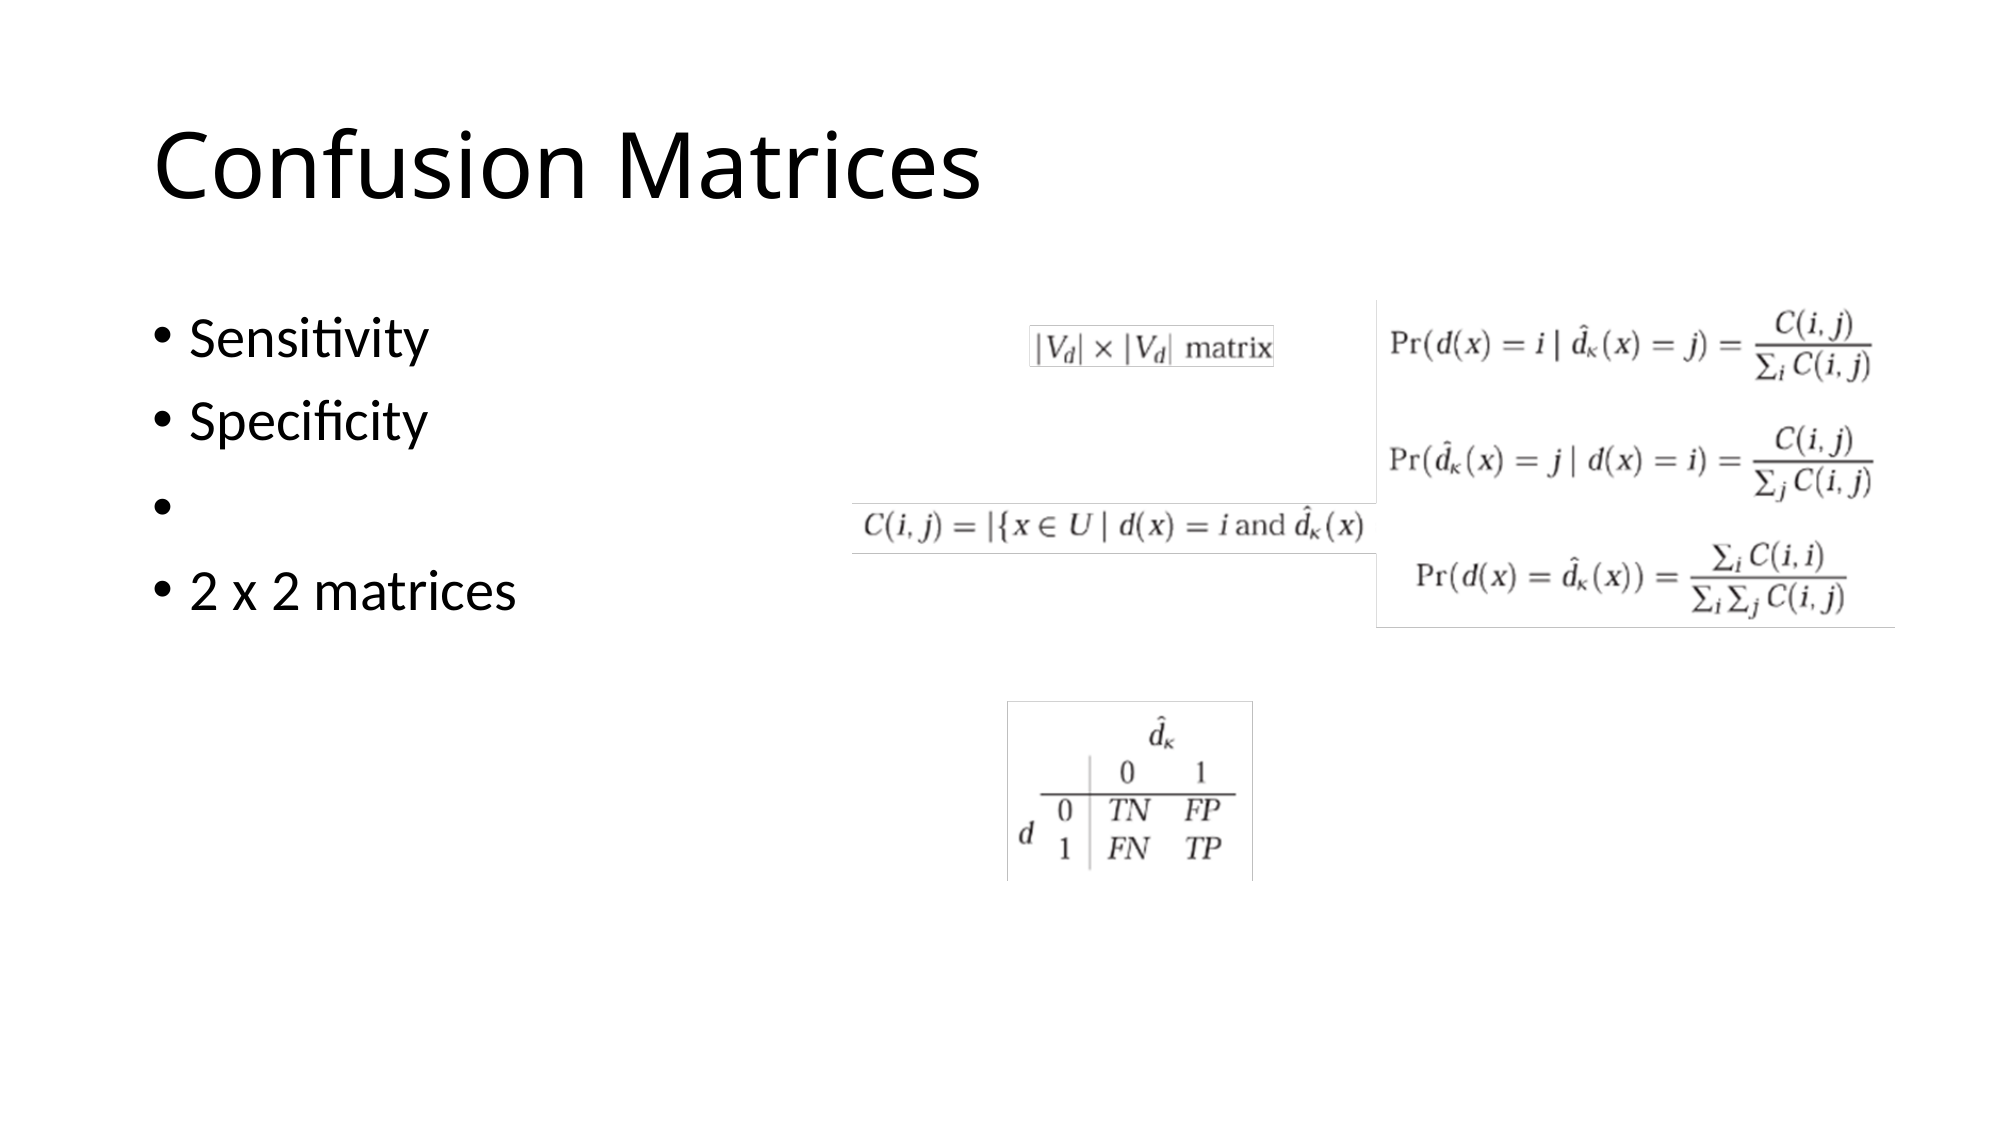

# Confusion Matrices
Sensitivity
Specificity
2 x 2 matrices